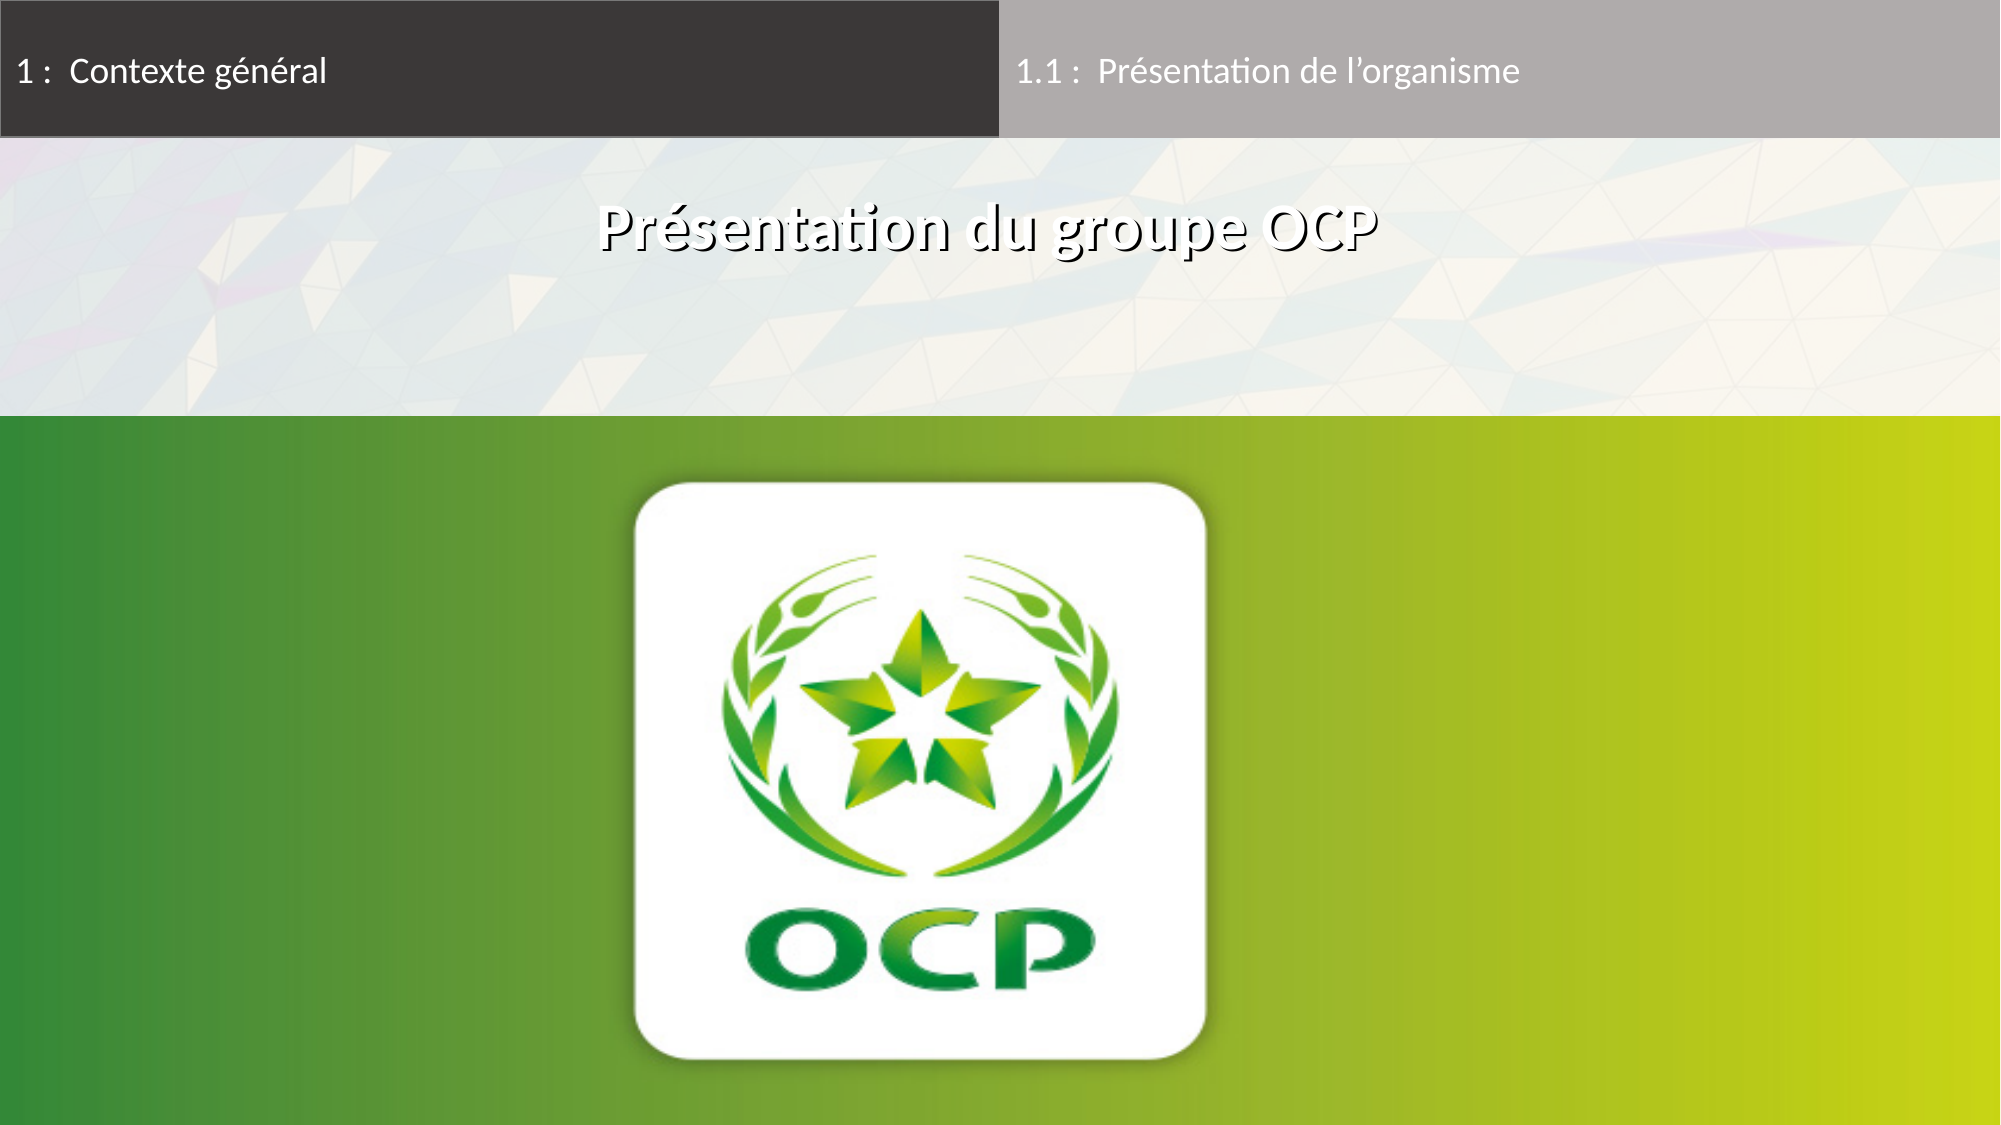

1 : Contexte général
1.1 : Présentation de l’organisme
Présentation du groupe OCP